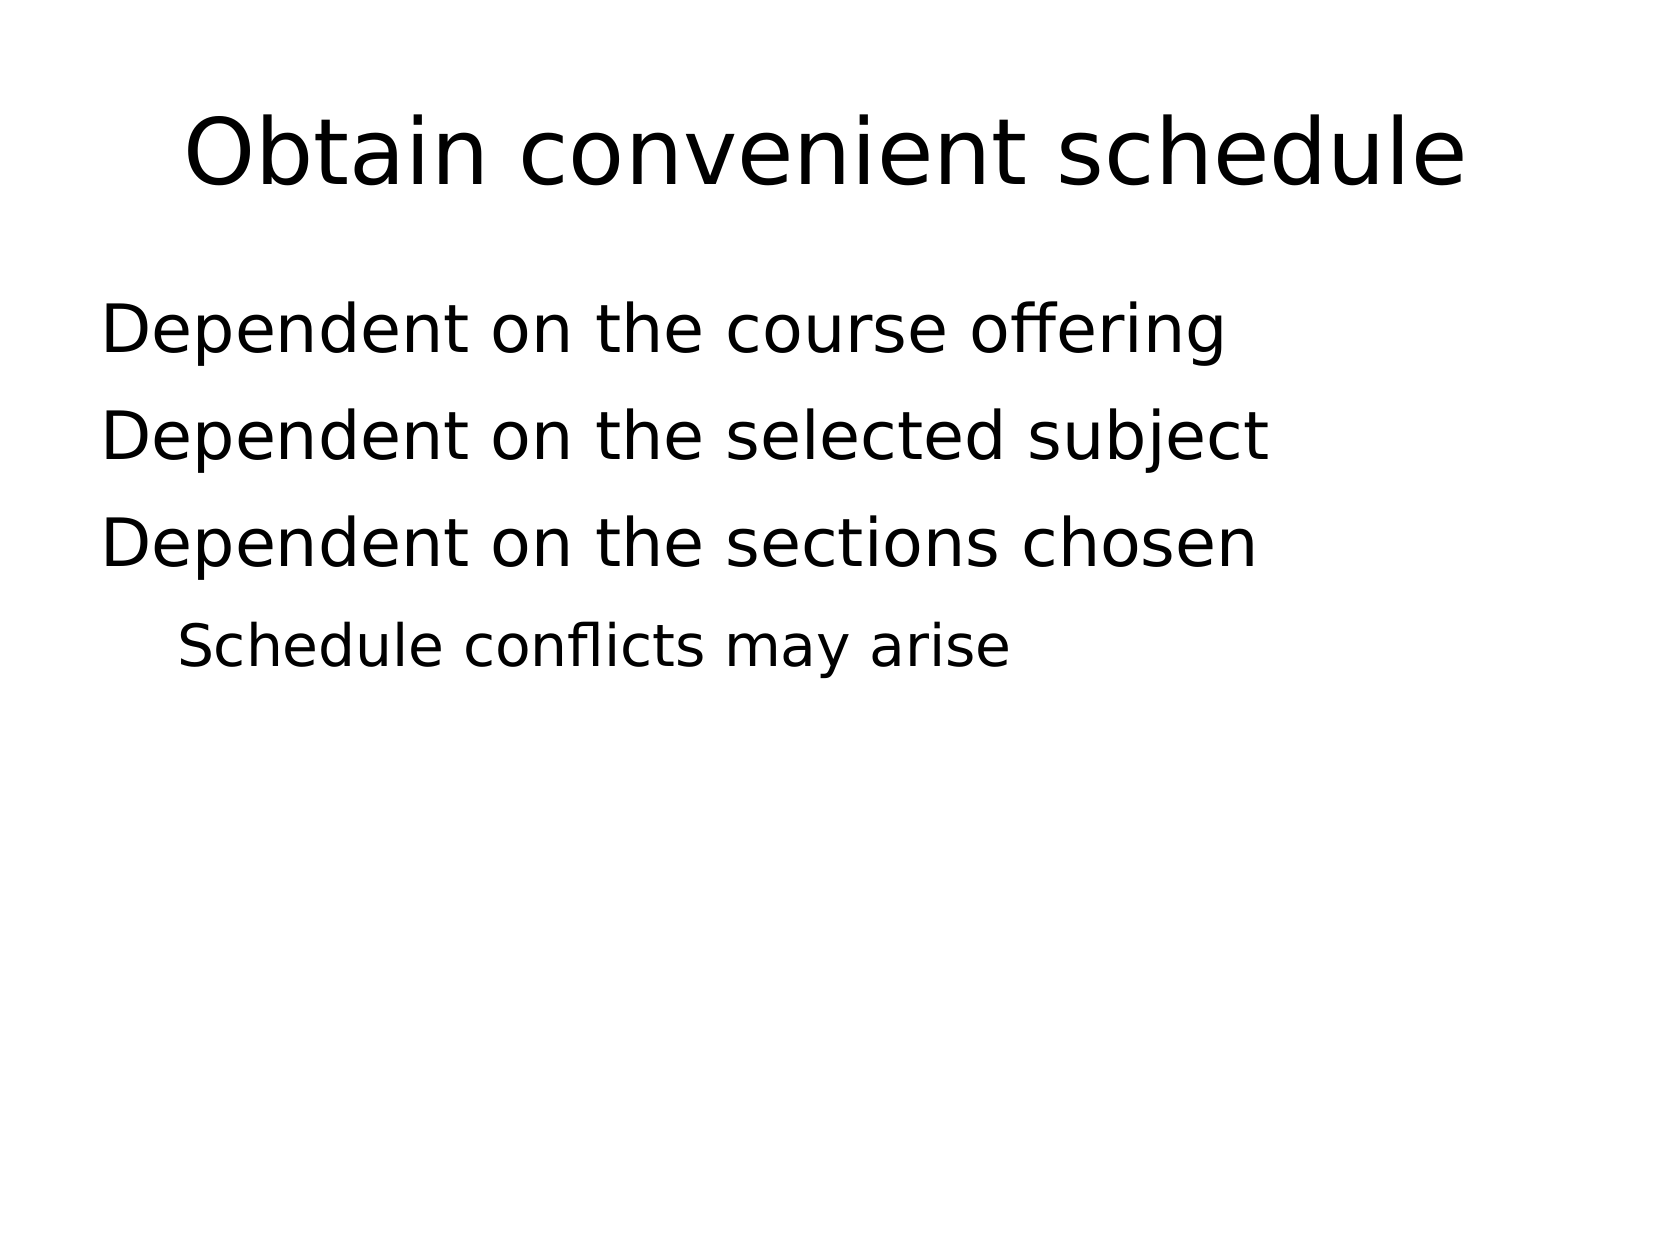

# Obtain convenient schedule
Dependent on the course offering
Dependent on the selected subject
Dependent on the sections chosen
Schedule conflicts may arise